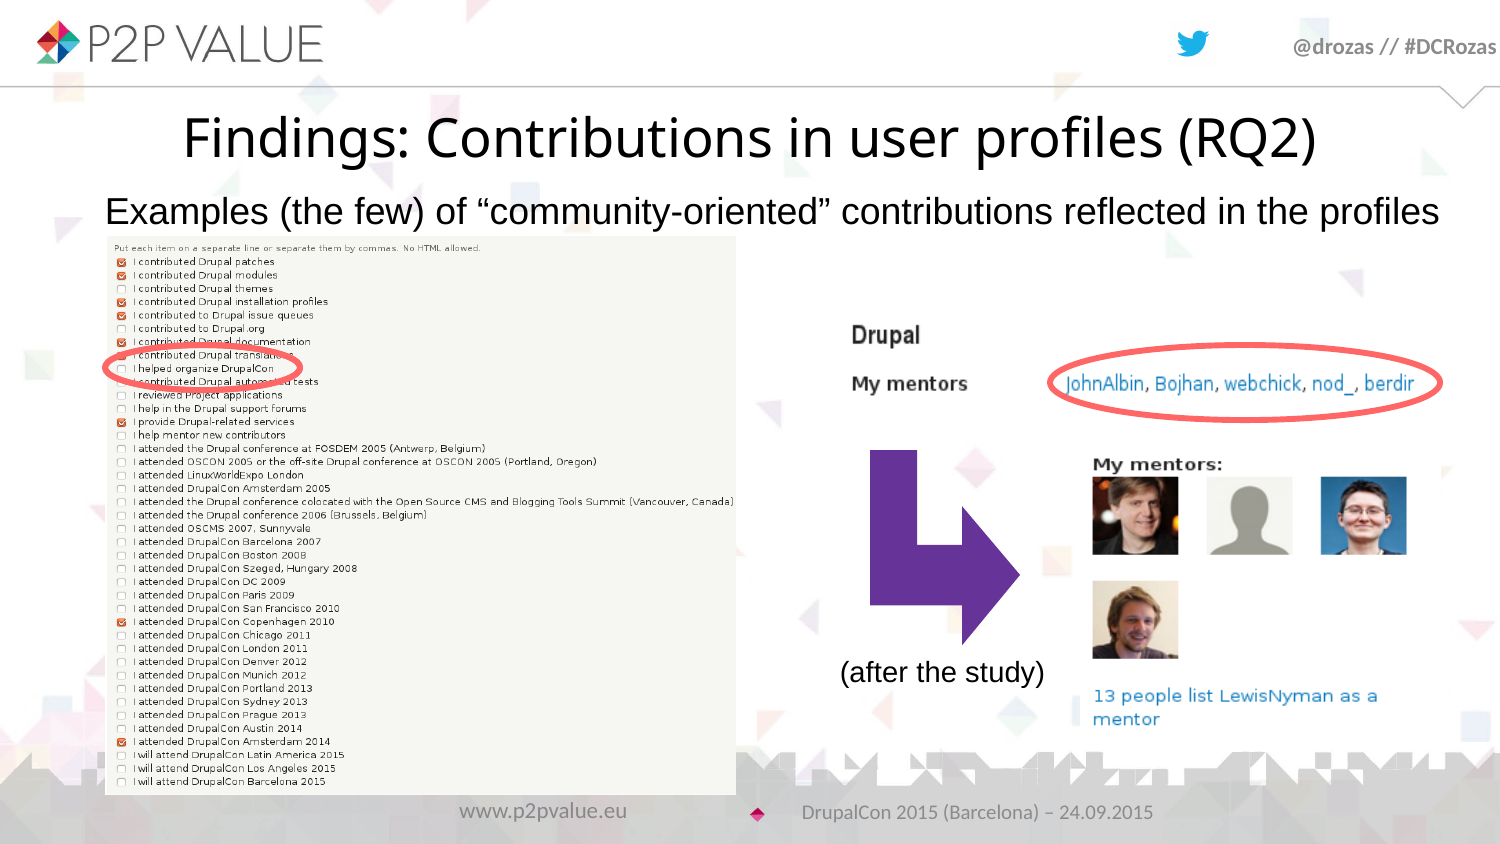

@drozas // #DCRozas
# Findings: Contributions in user profiles (RQ2)
Examples (the few) of “community-oriented” contributions reflected in the profiles
(after the study)
DrupalCon 2015 (Barcelona) – 24.09.2015
www.p2pvalue.eu